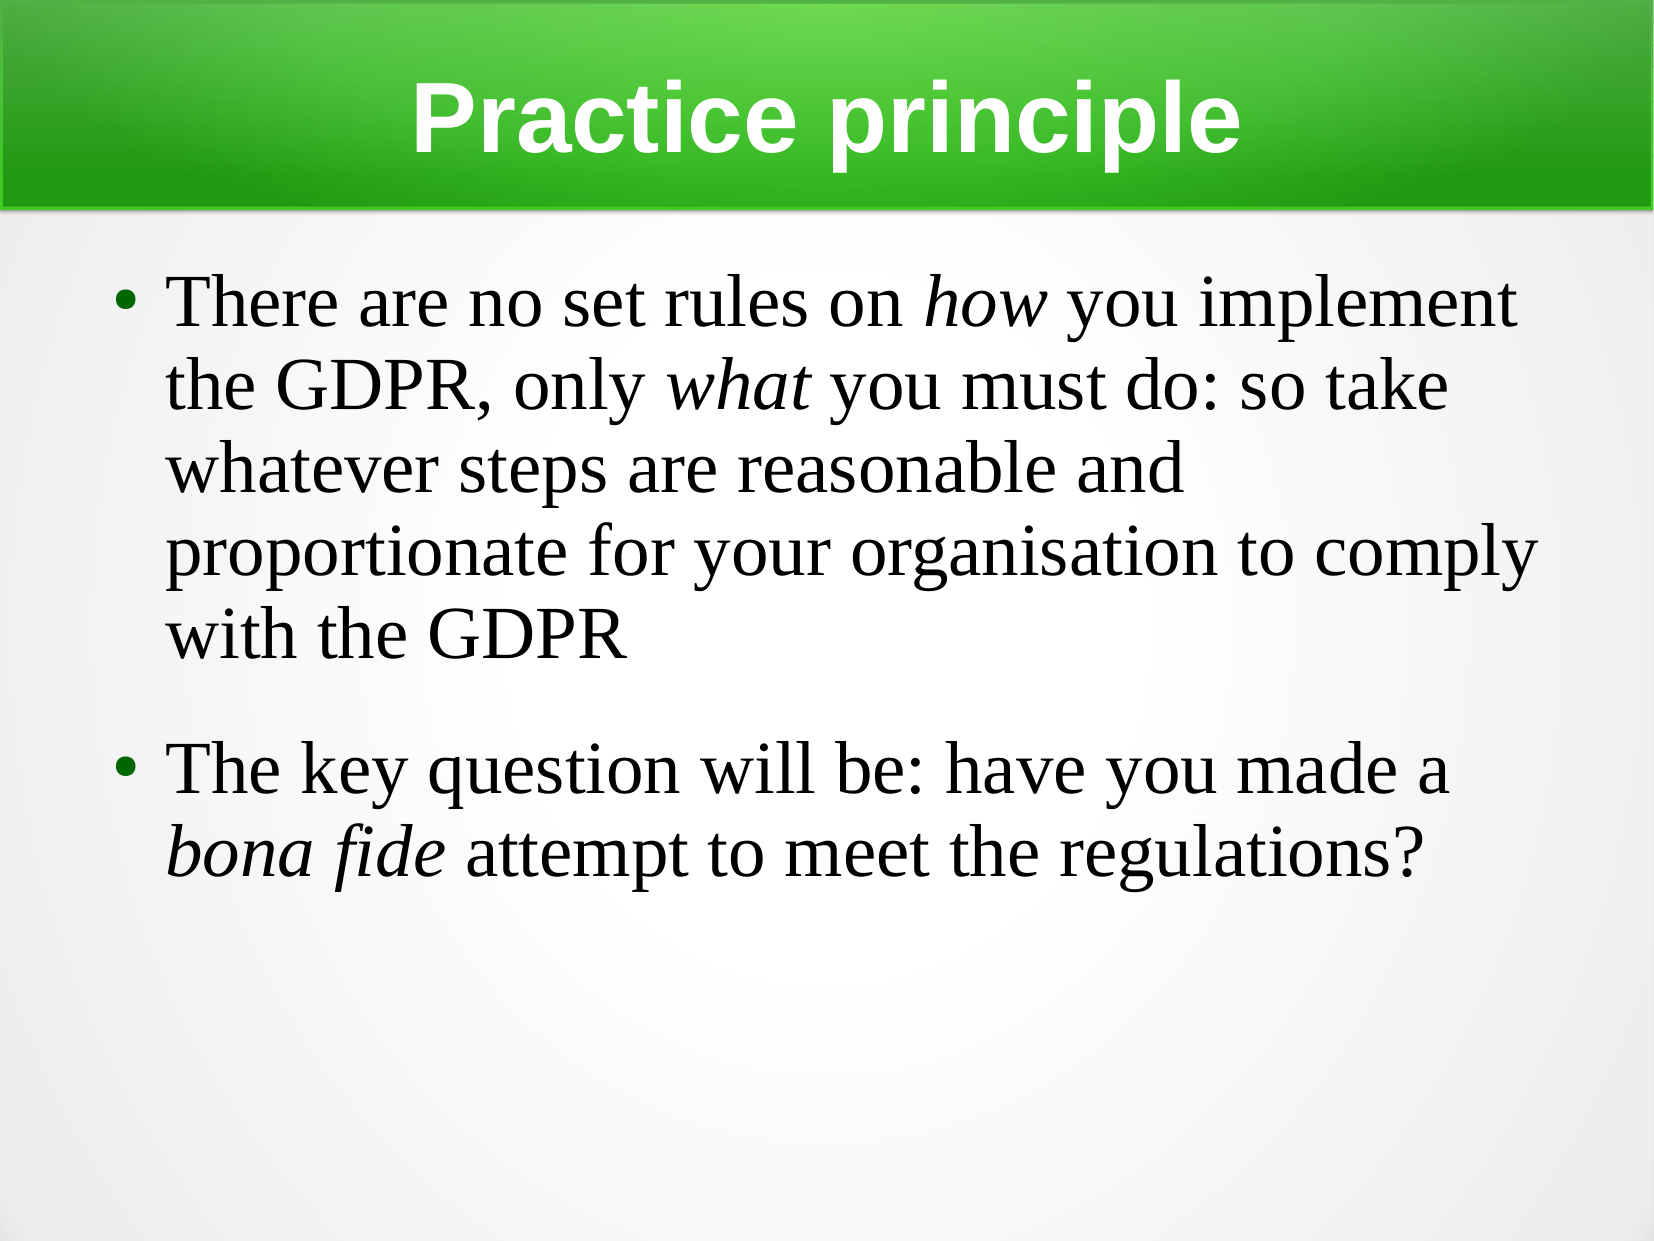

# Practice principle
There are no set rules on how you implement the GDPR, only what you must do: so take whatever steps are reasonable and proportionate for your organisation to comply with the GDPR
The key question will be: have you made a bona fide attempt to meet the regulations?